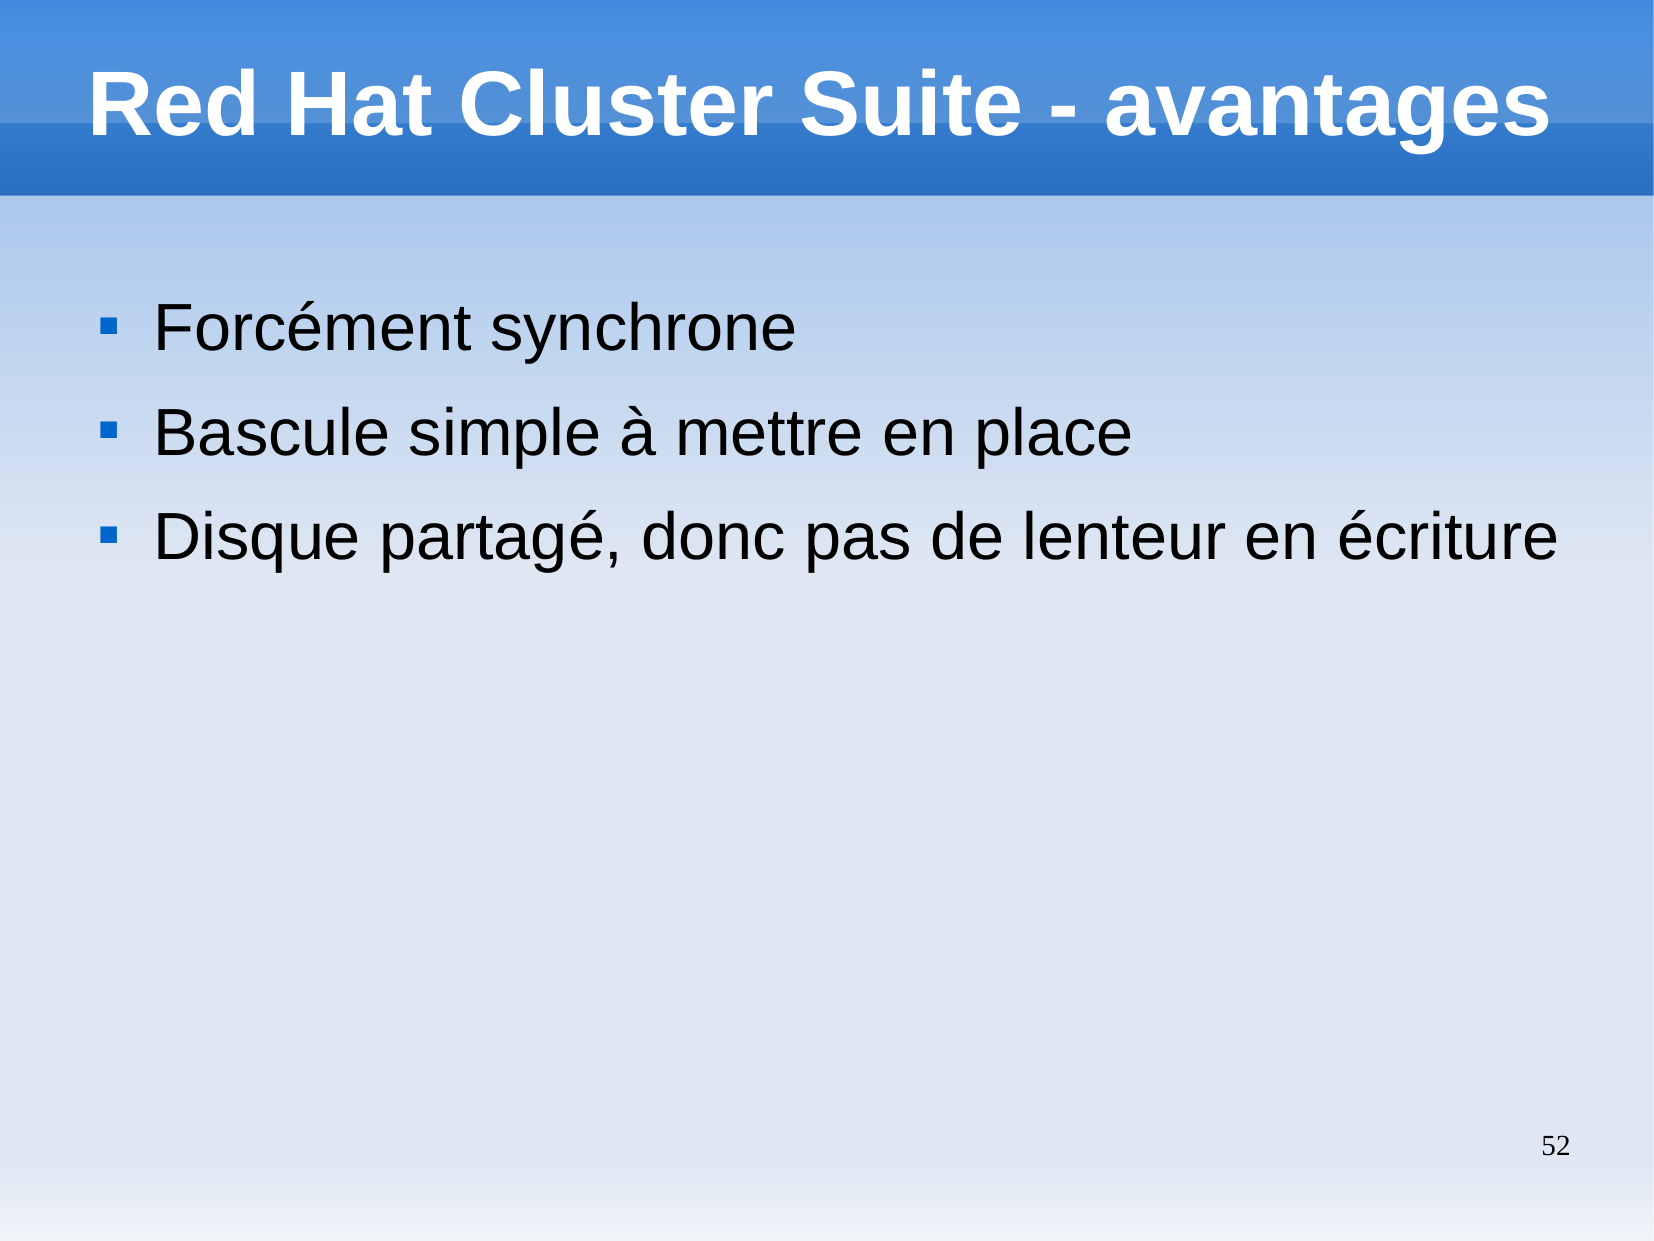

# Red Hat Cluster Suite - avantages
Forcément synchrone
Bascule simple à mettre en place
Disque partagé, donc pas de lenteur en écriture
52